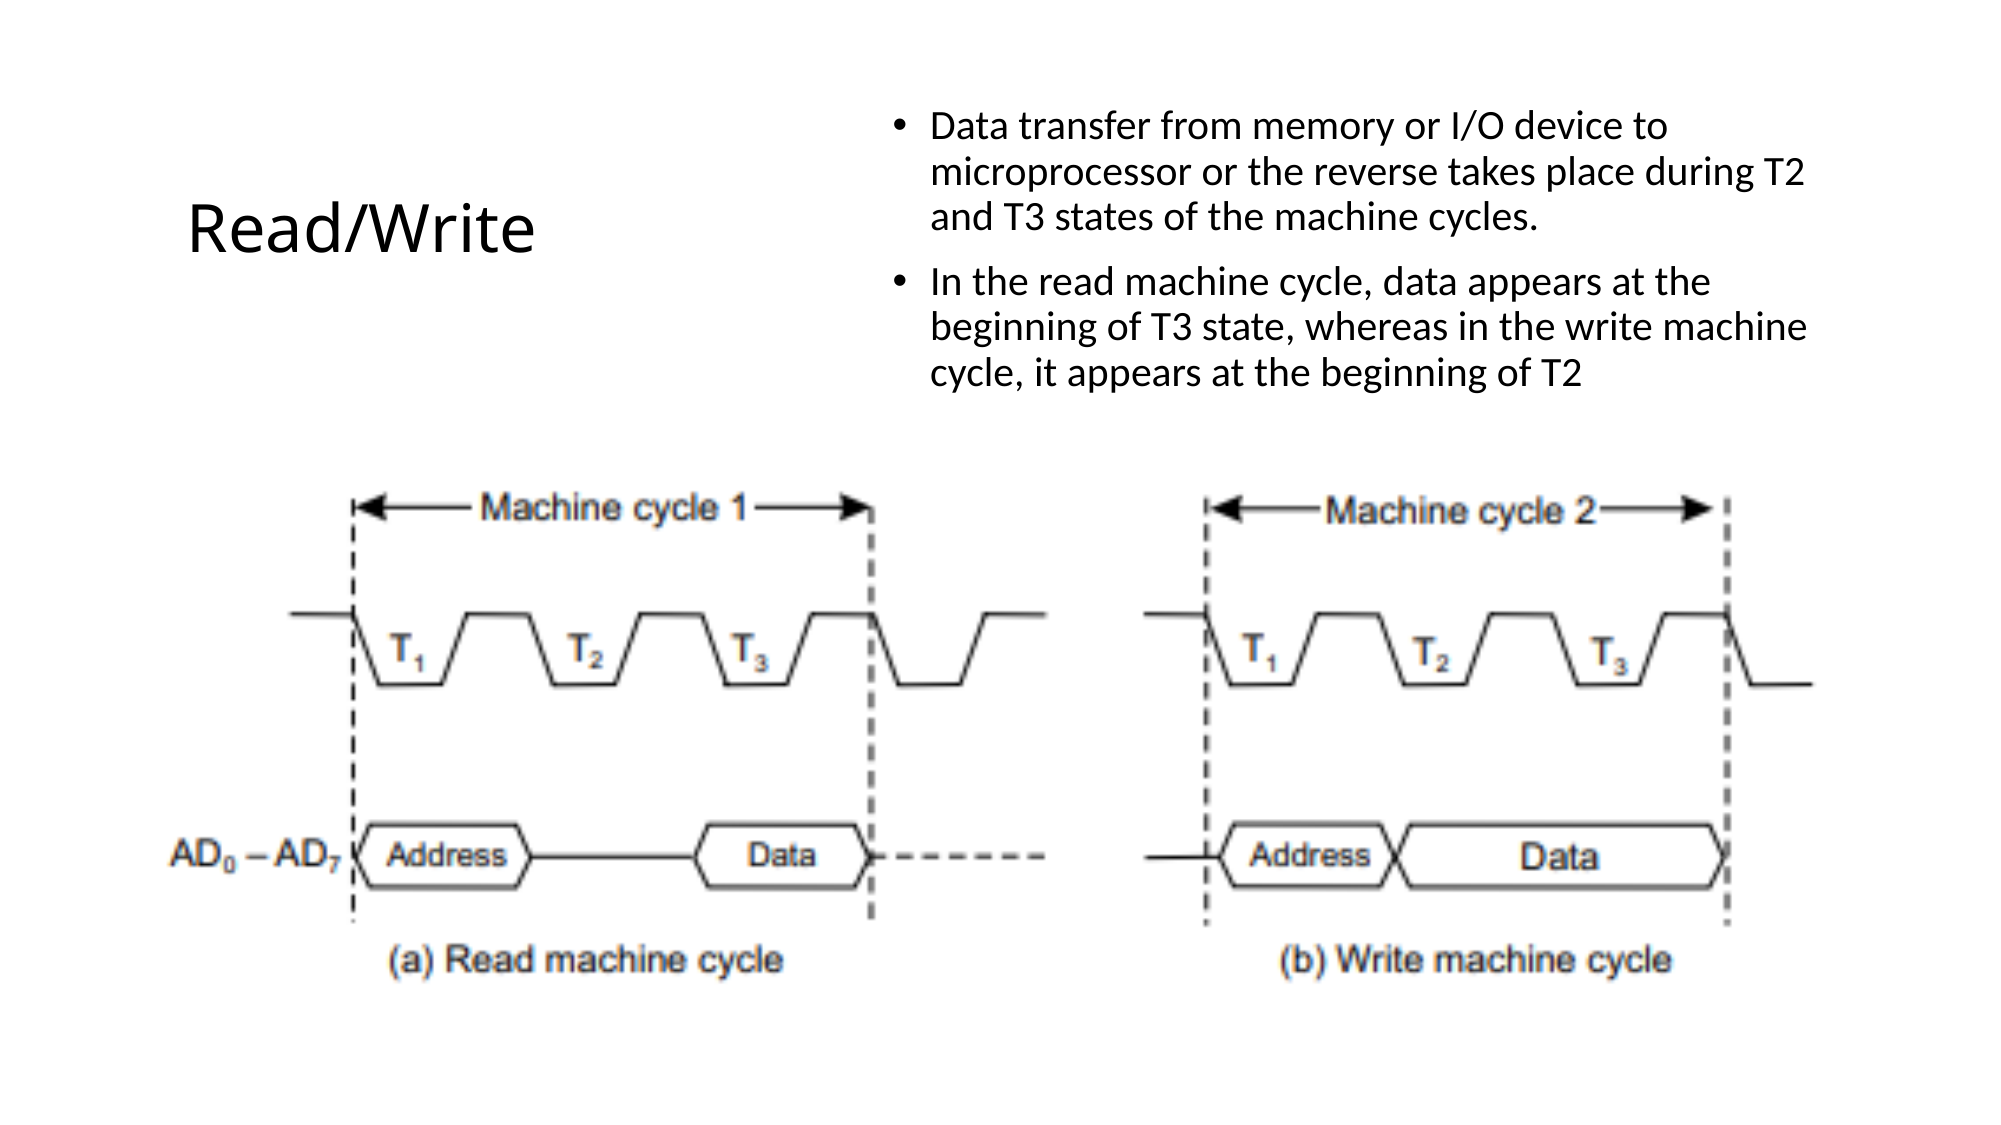

# Read/Write
Data transfer from memory or I/O device to microprocessor or the reverse takes place during T2 and T3 states of the machine cycles.
In the read machine cycle, data appears at the beginning of T3 state, whereas in the write machine cycle, it appears at the beginning of T2